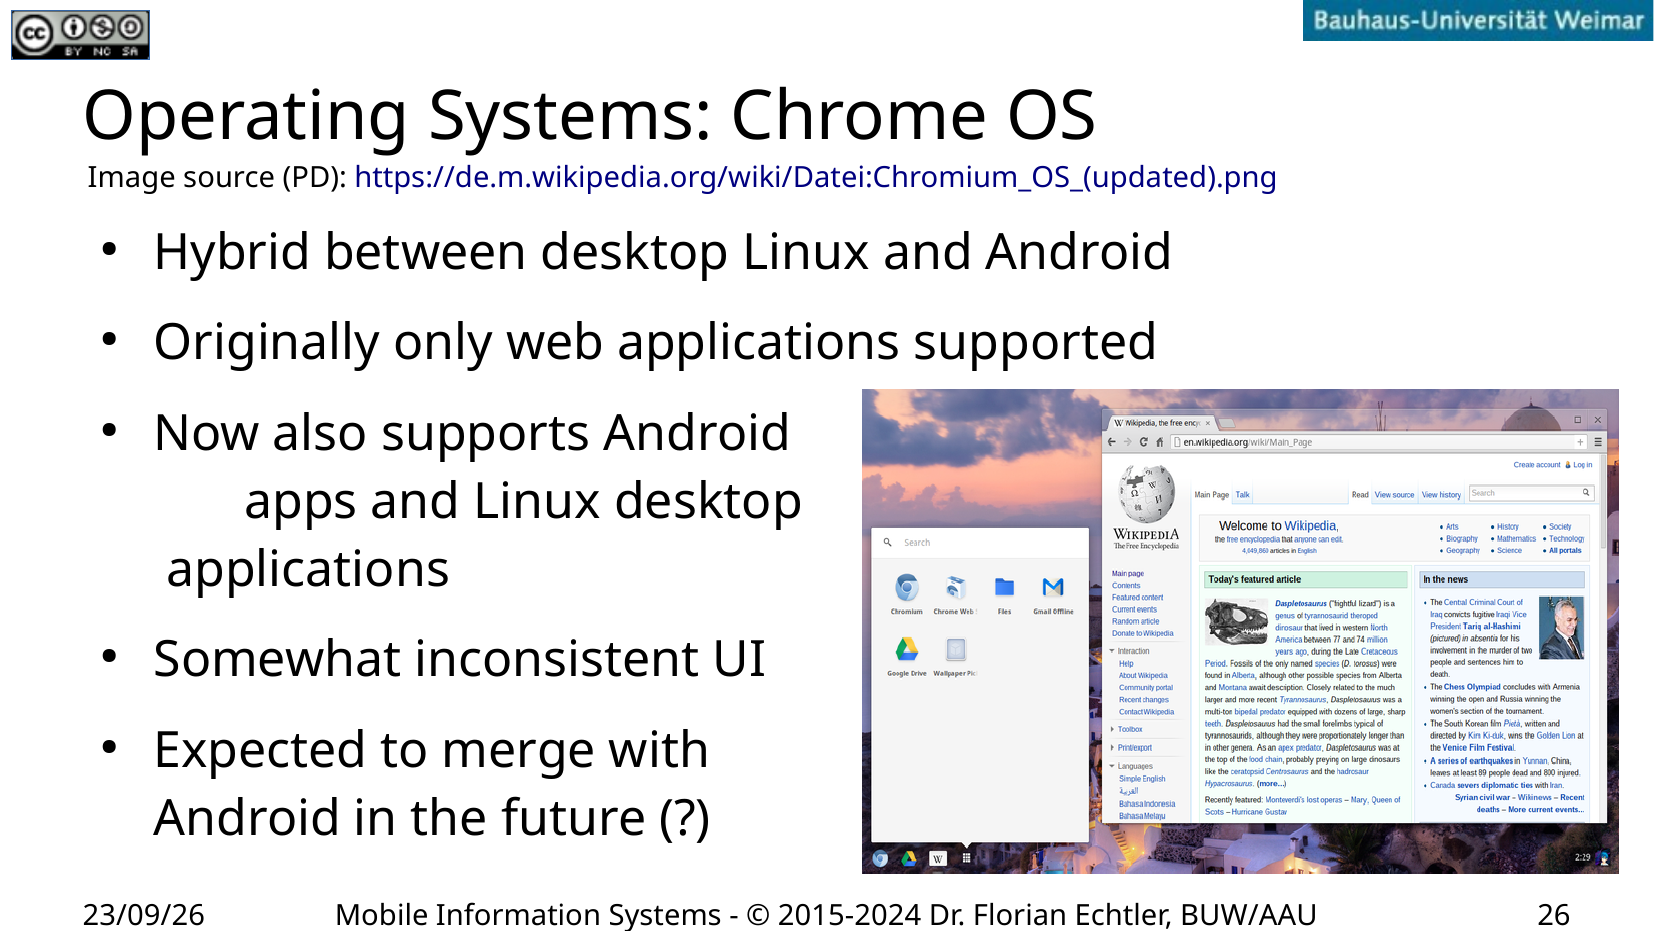

# Operating Systems: Chrome OS
Image source (PD): https://de.m.wikipedia.org/wiki/Datei:Chromium_OS_(updated).png
Hybrid between desktop Linux and Android
Originally only web applications supported
Now also supports Android apps and Linux desktop applications
Somewhat inconsistent UI
Expected to merge with Android in the future (?)
Mobile Information Systems - © 2015-2024 Dr. Florian Echtler, BUW/AAU
26